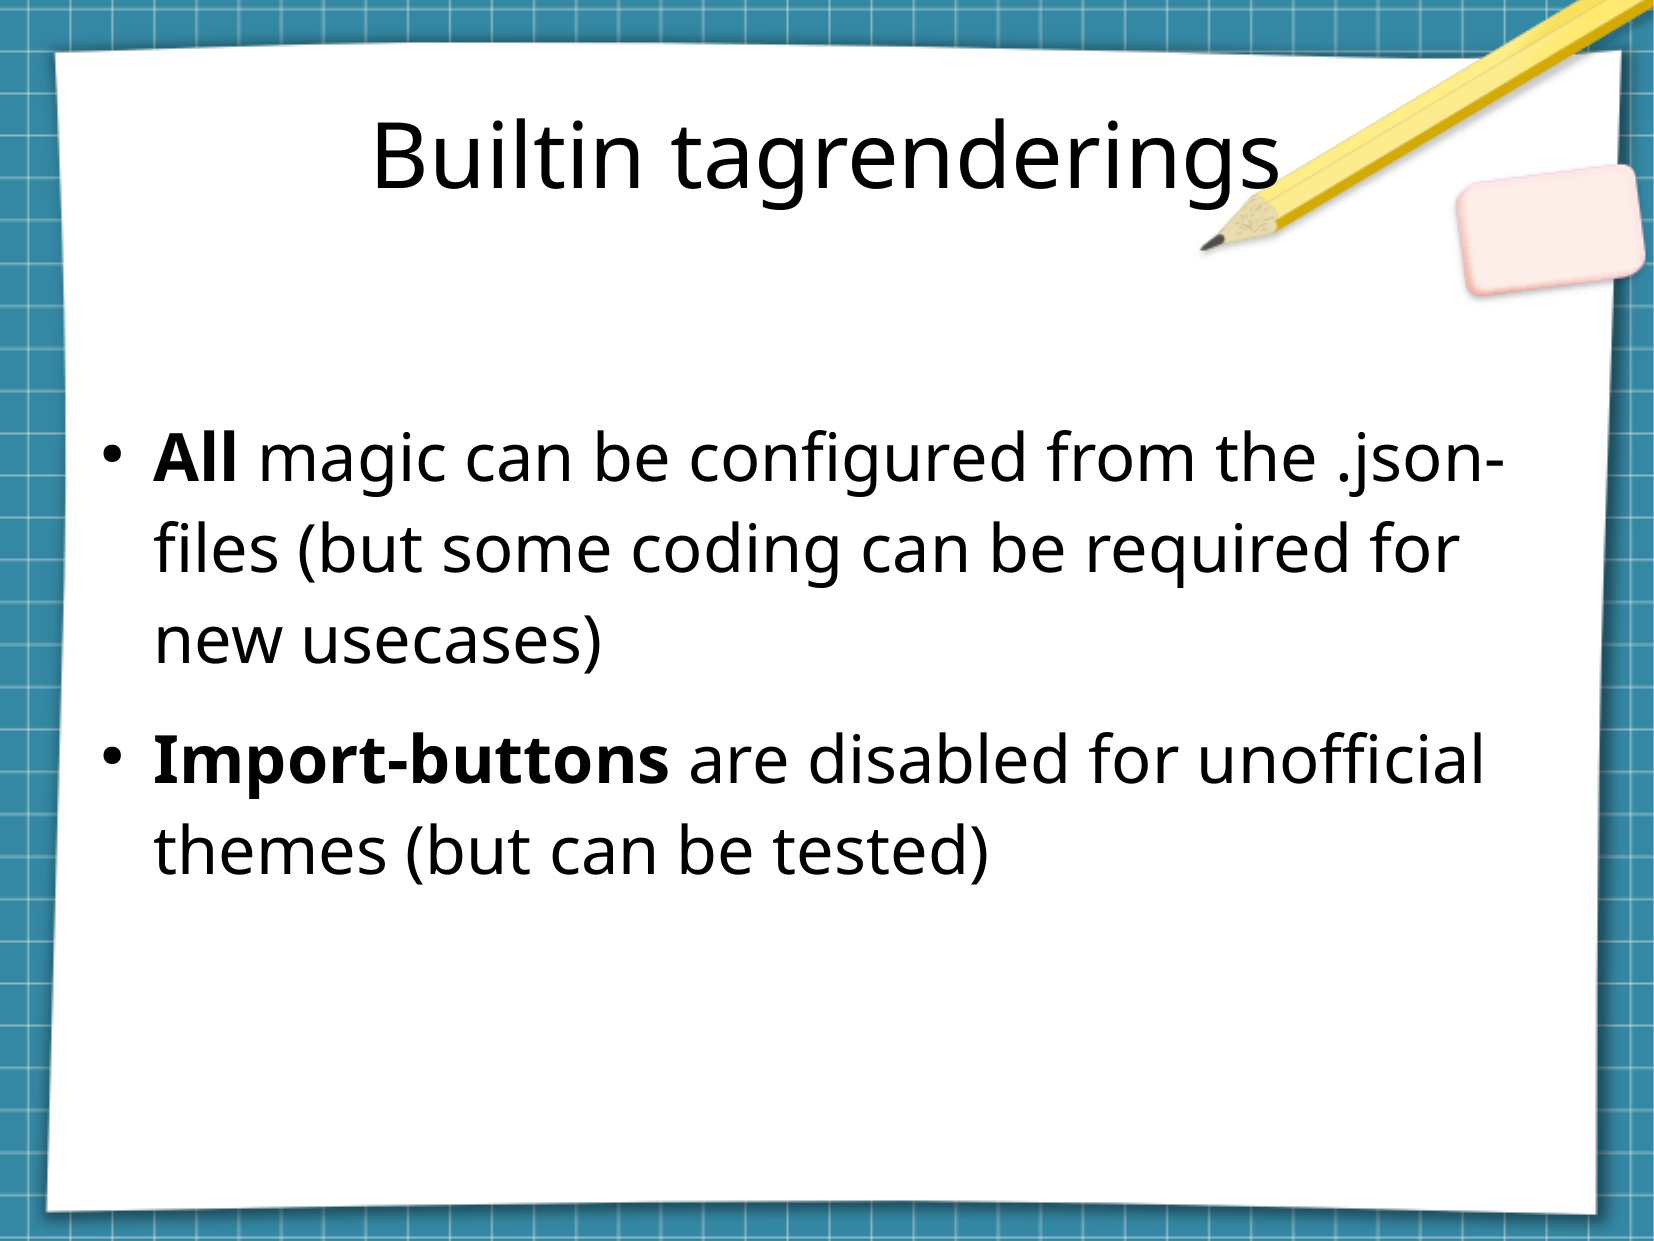

# Builtin tagrenderings
All magic can be configured from the .json-files (but some coding can be required for new usecases)
Import-buttons are disabled for unofficial themes (but can be tested)